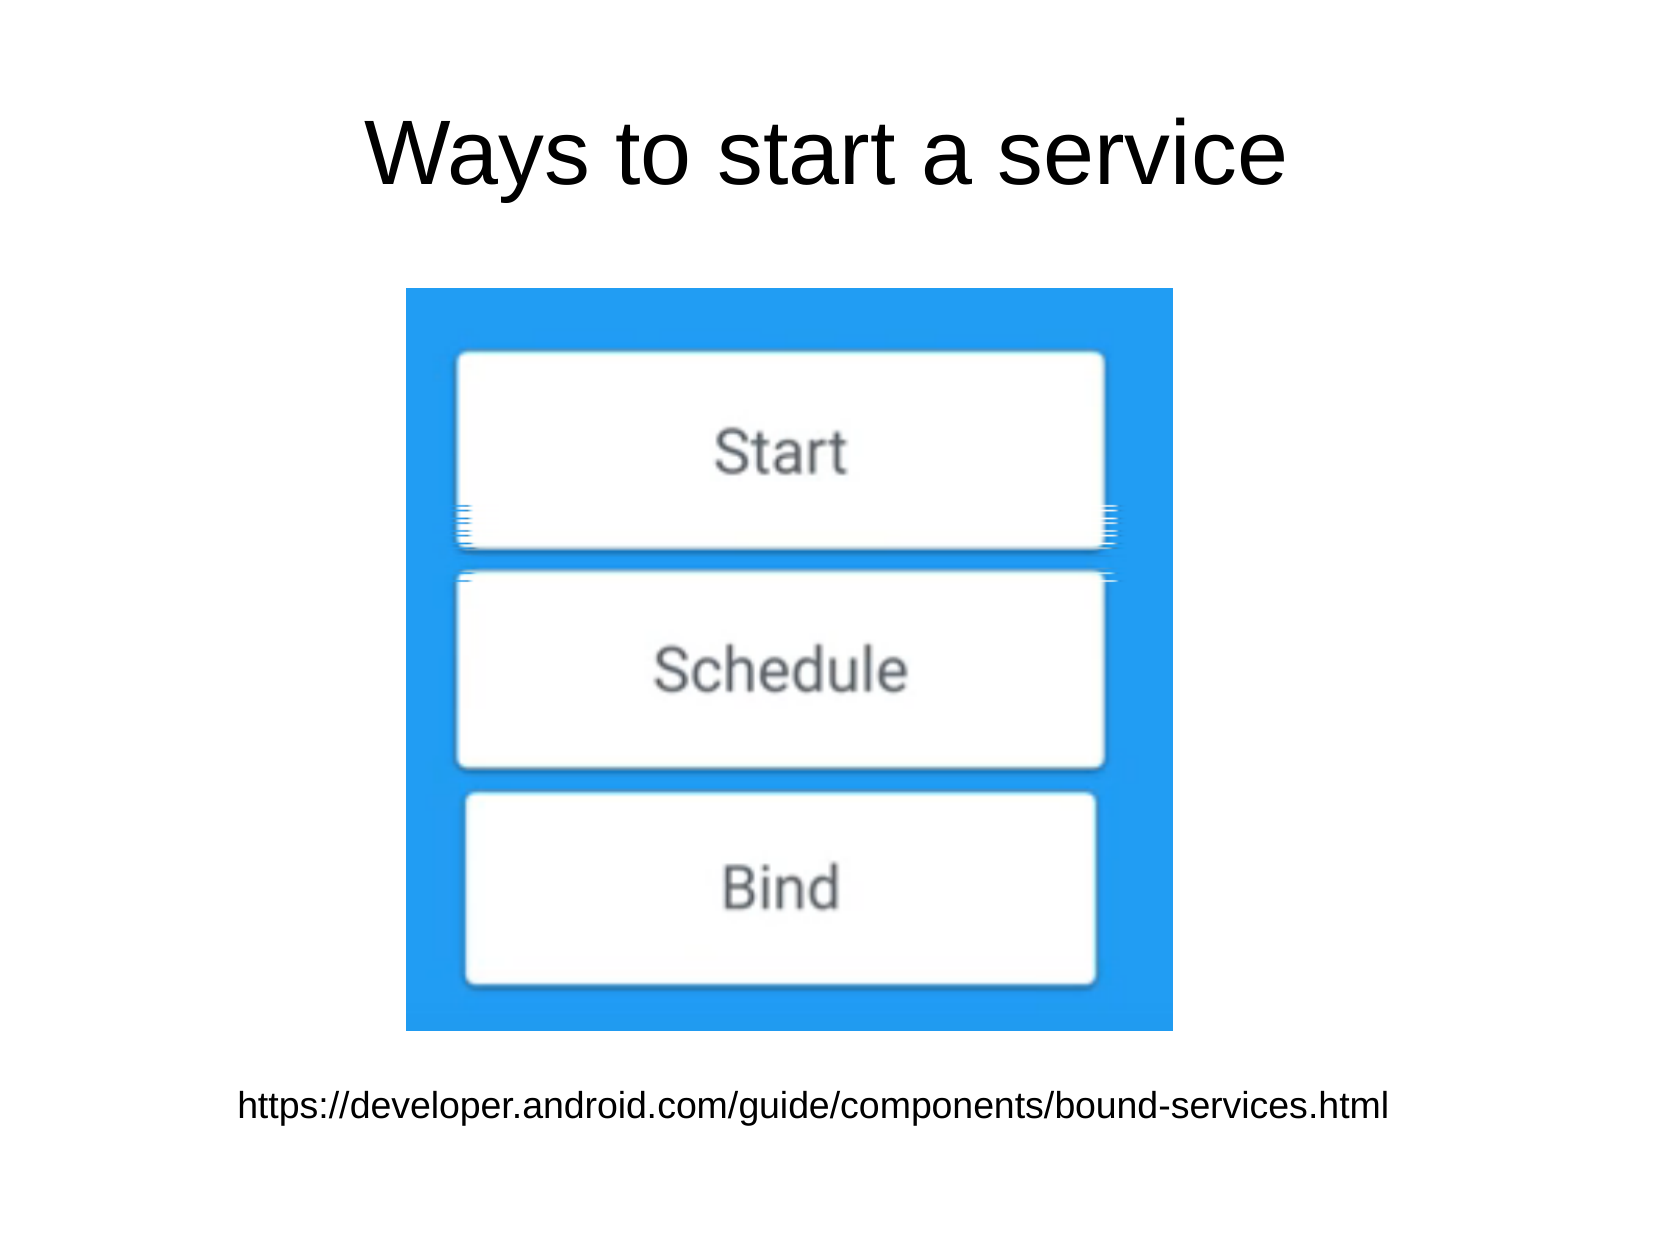

# Ways to start a service
https://developer.android.com/guide/components/bound-services.html